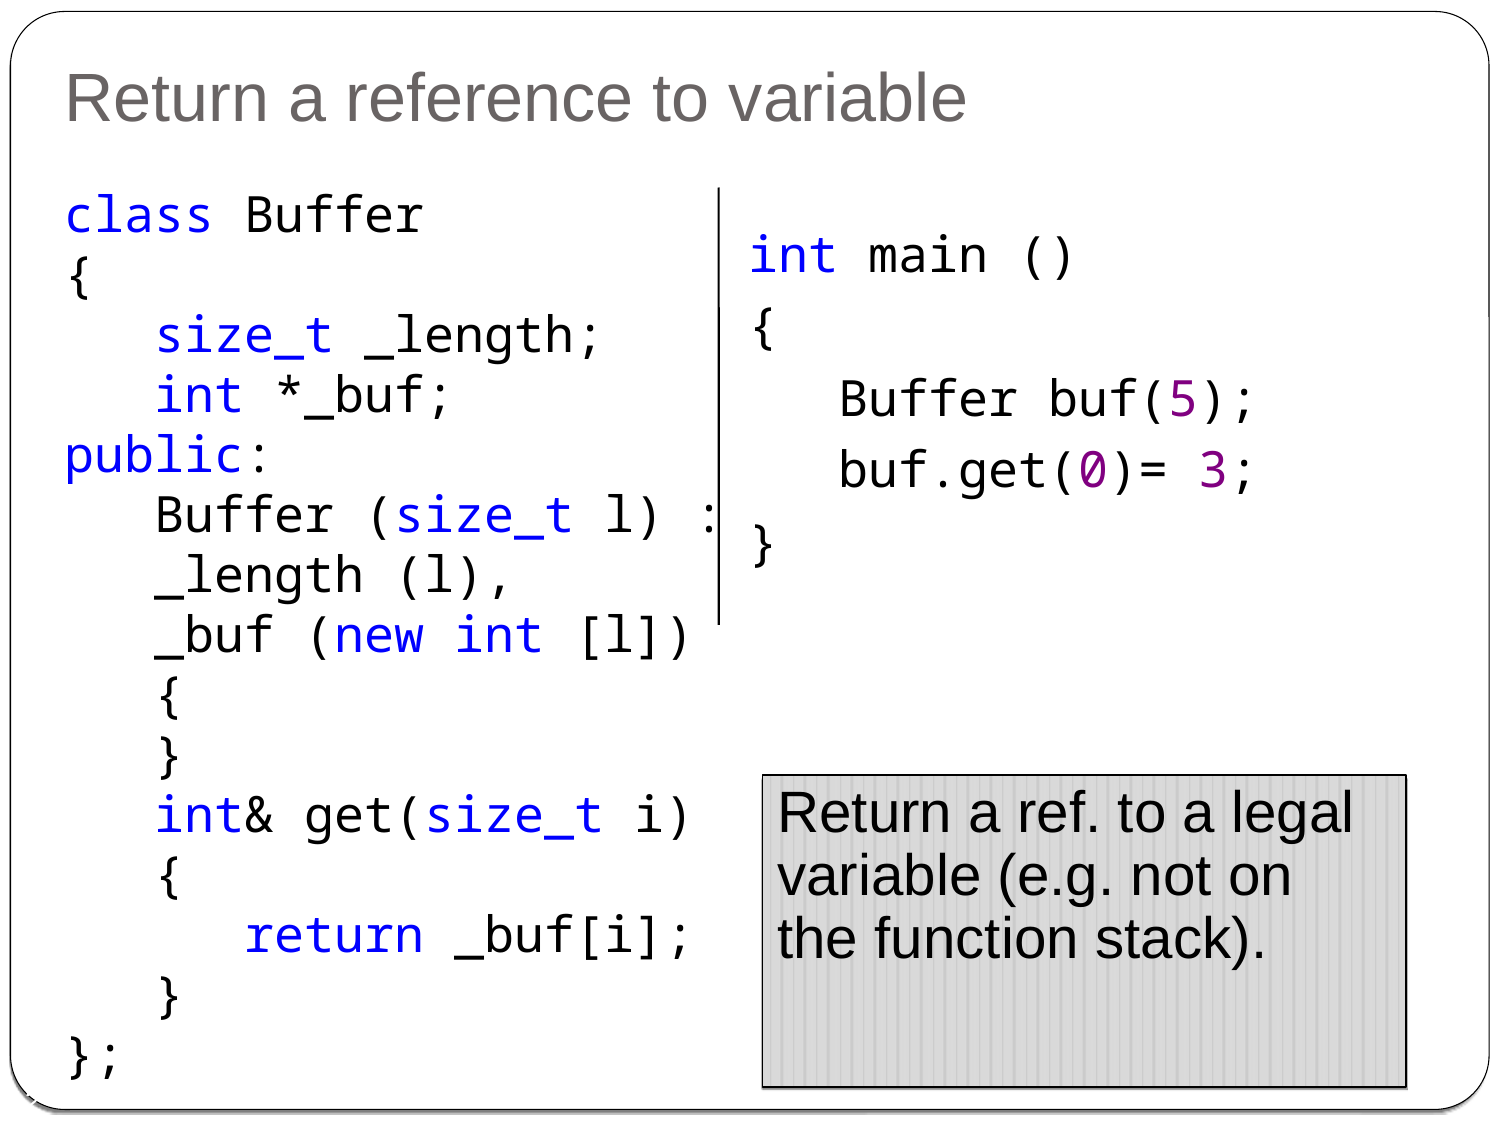

# Return a reference to variable
class Buffer
{
   size_t _length;
   int *_buf;
public:
   Buffer (size_t l) :
   _length (l),
   _buf (new int [l])
   {
   }
   int& get(size_t i)
   {
      return _buf[i];
   }
};
int main ()
{
   Buffer buf(5);
   buf.get(0)= 3;
}
Return a ref. to a legal variable (e.g. not on the function stack).